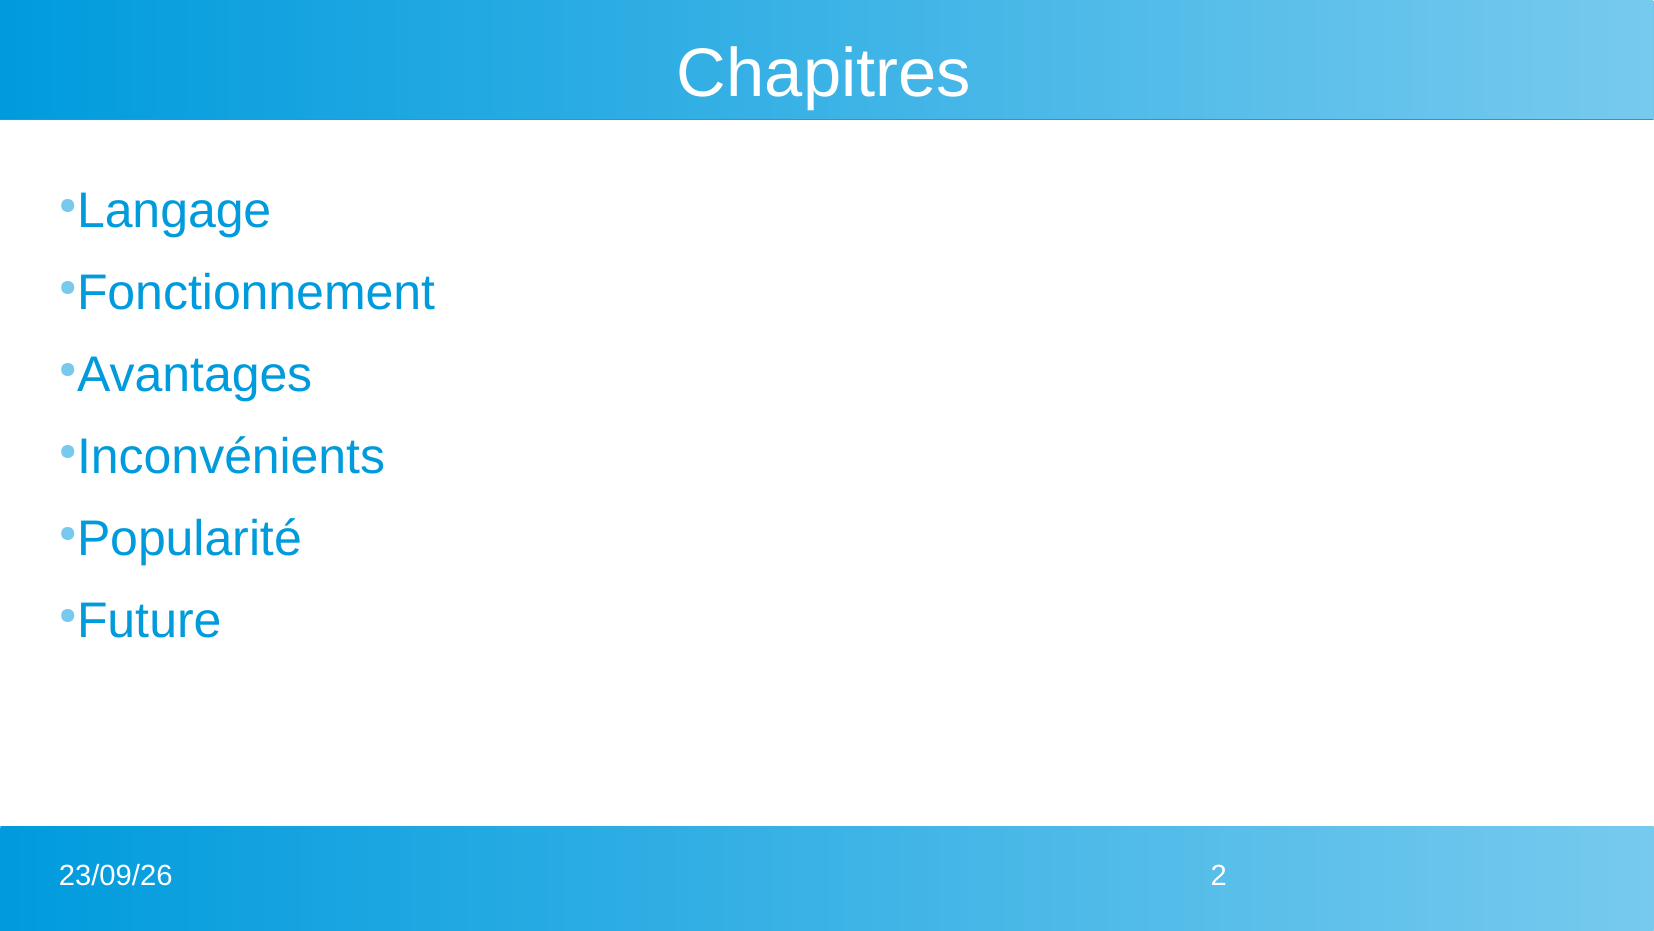

# Chapitres
Langage
Fonctionnement
Avantages
Inconvénients
Popularité
Future